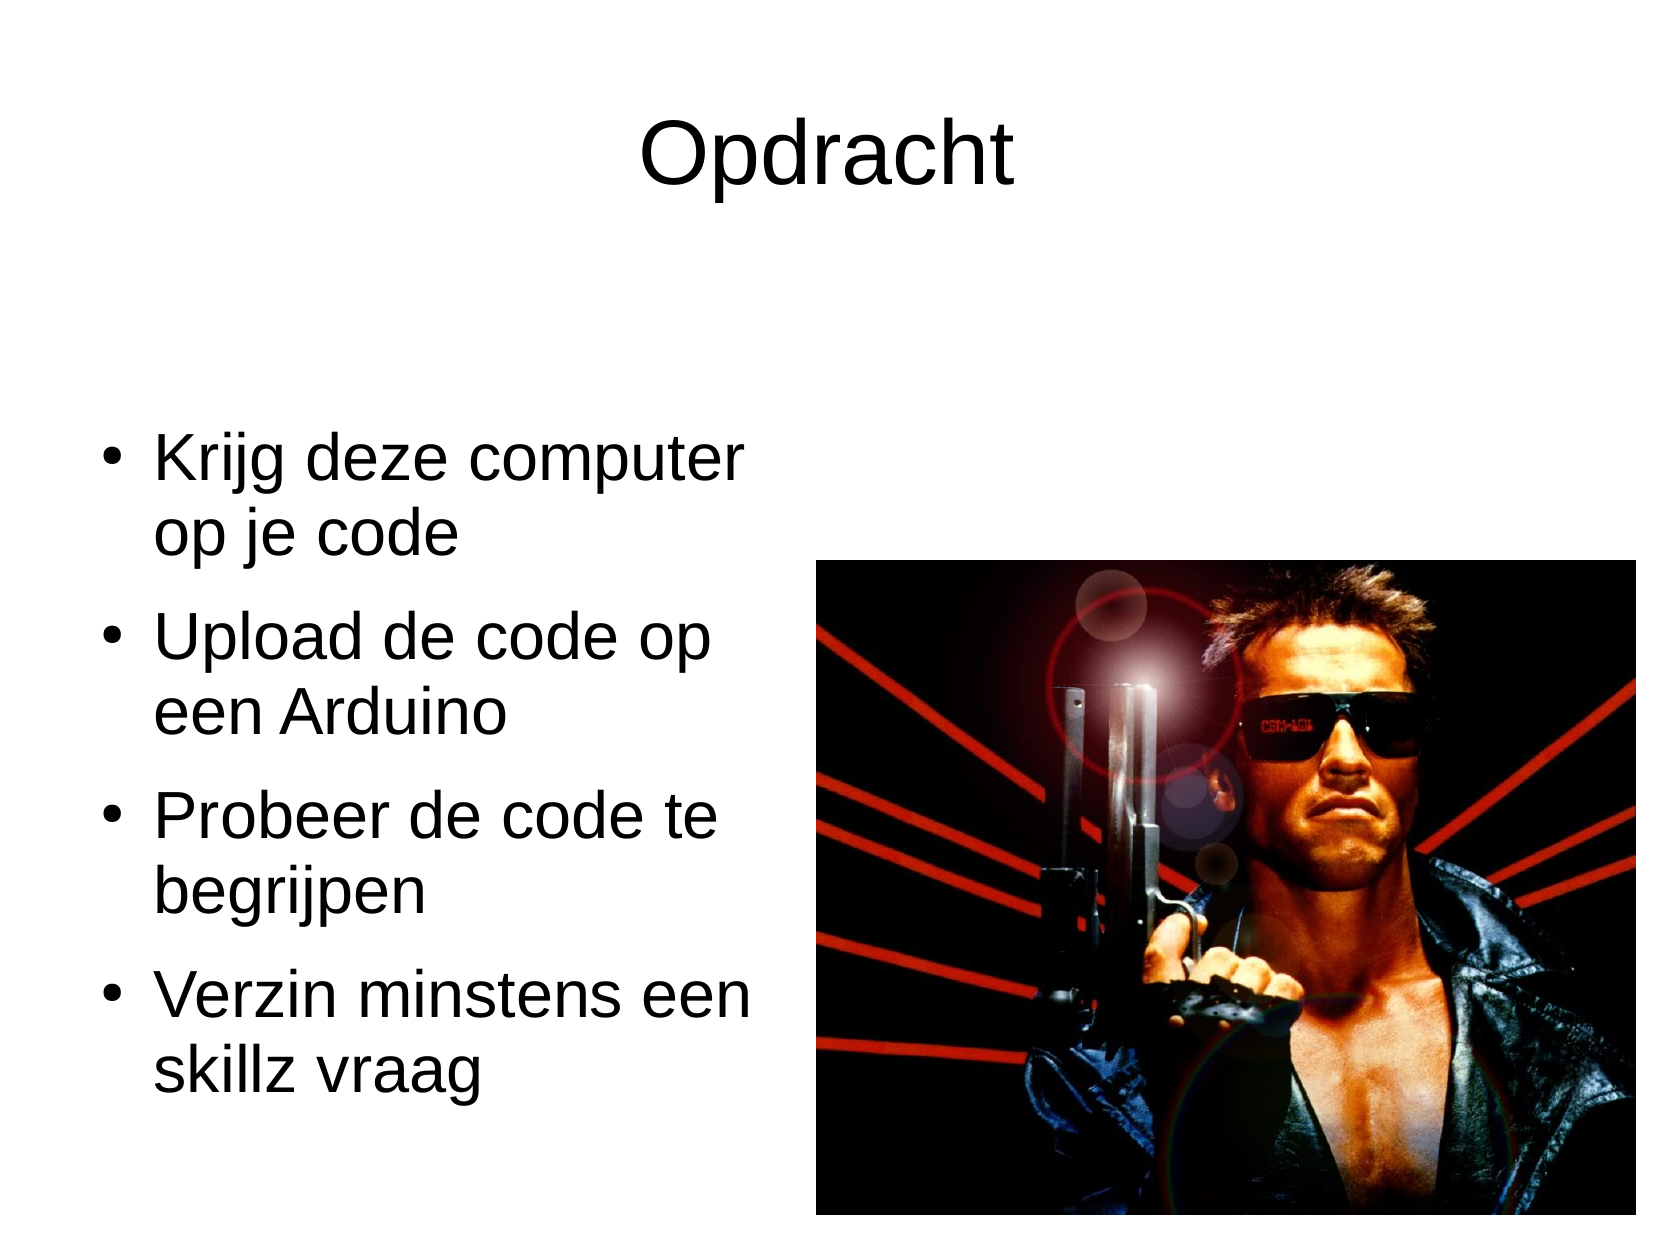

# Opdracht
Krijg deze computer op je code
Upload de code op een Arduino
Probeer de code te begrijpen
Verzin minstens een skillz vraag